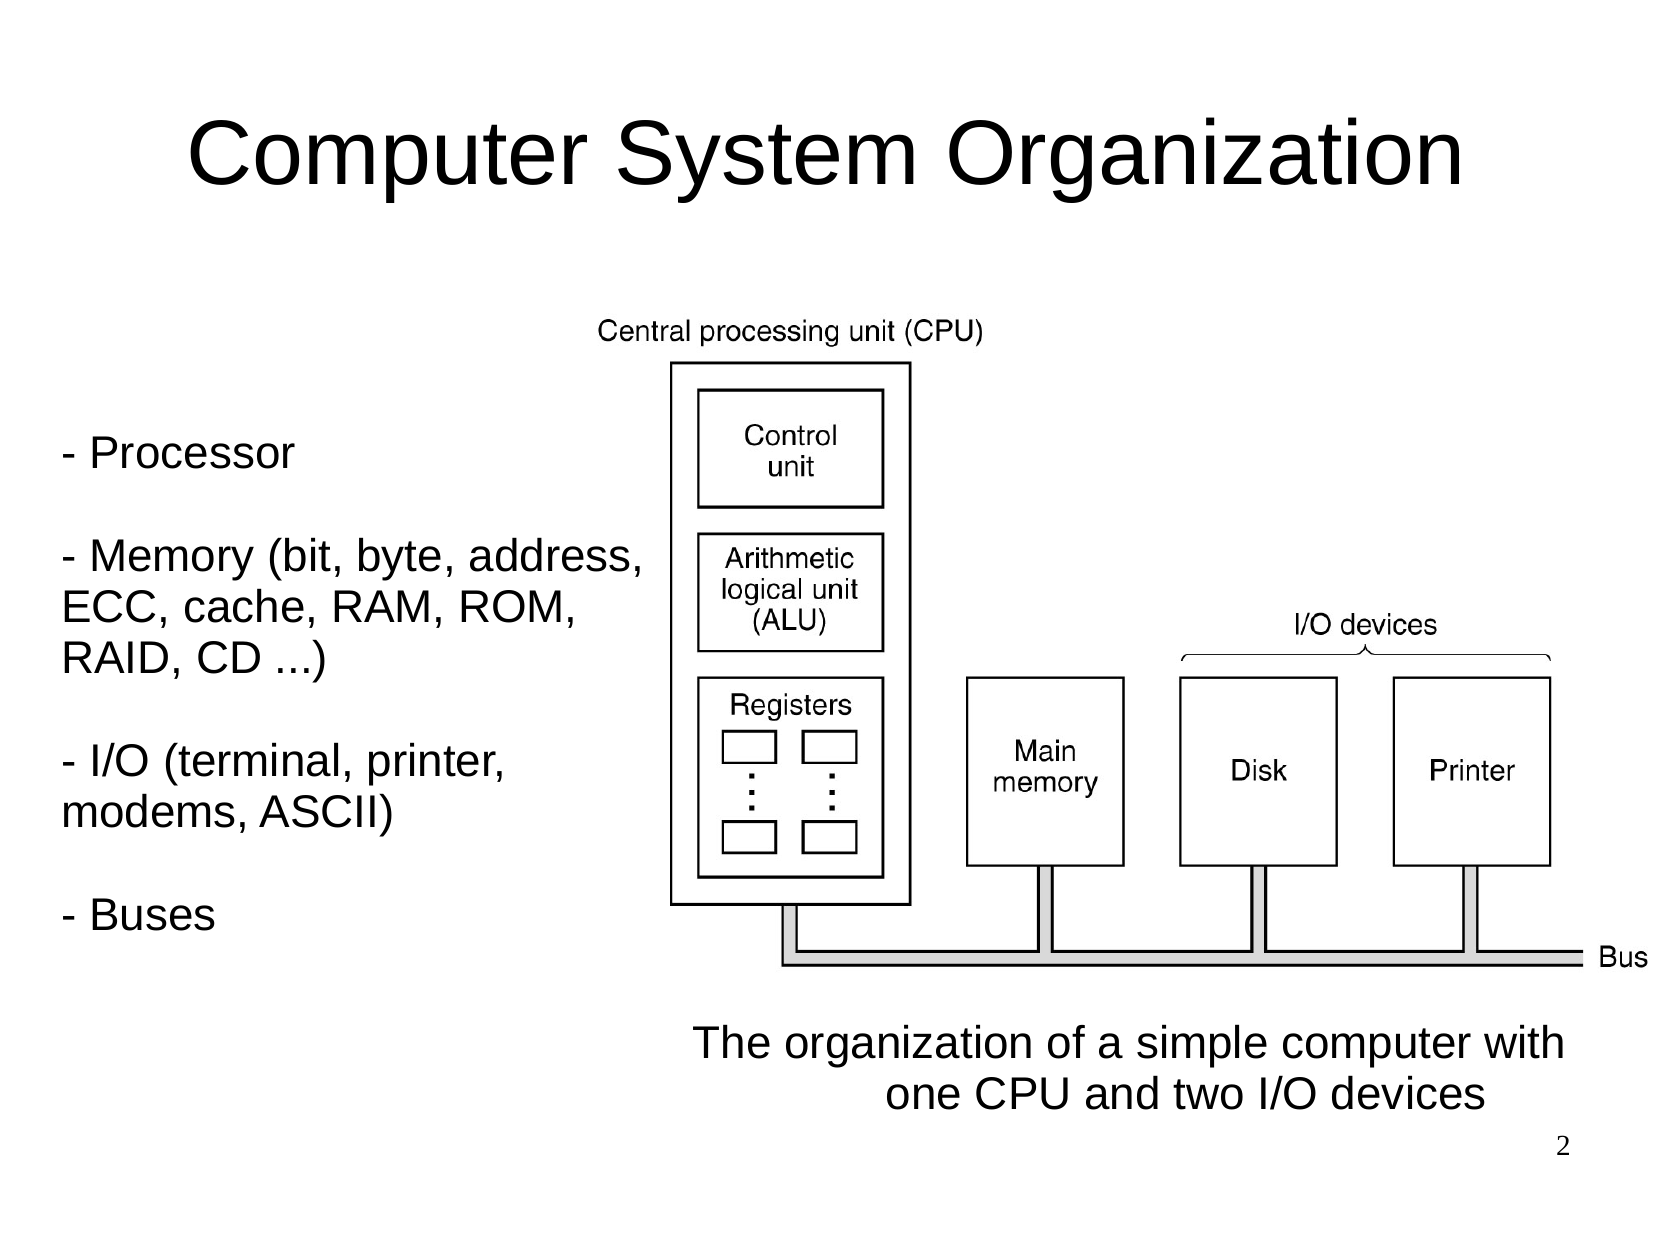

# Computer System Organization
- Processor
- Memory (bit, byte, address, ECC, cache, RAM, ROM, RAID, CD ...)
- I/O (terminal, printer, modems, ASCII)
- Buses
The organization of a simple computer with
one CPU and two I/O devices
2